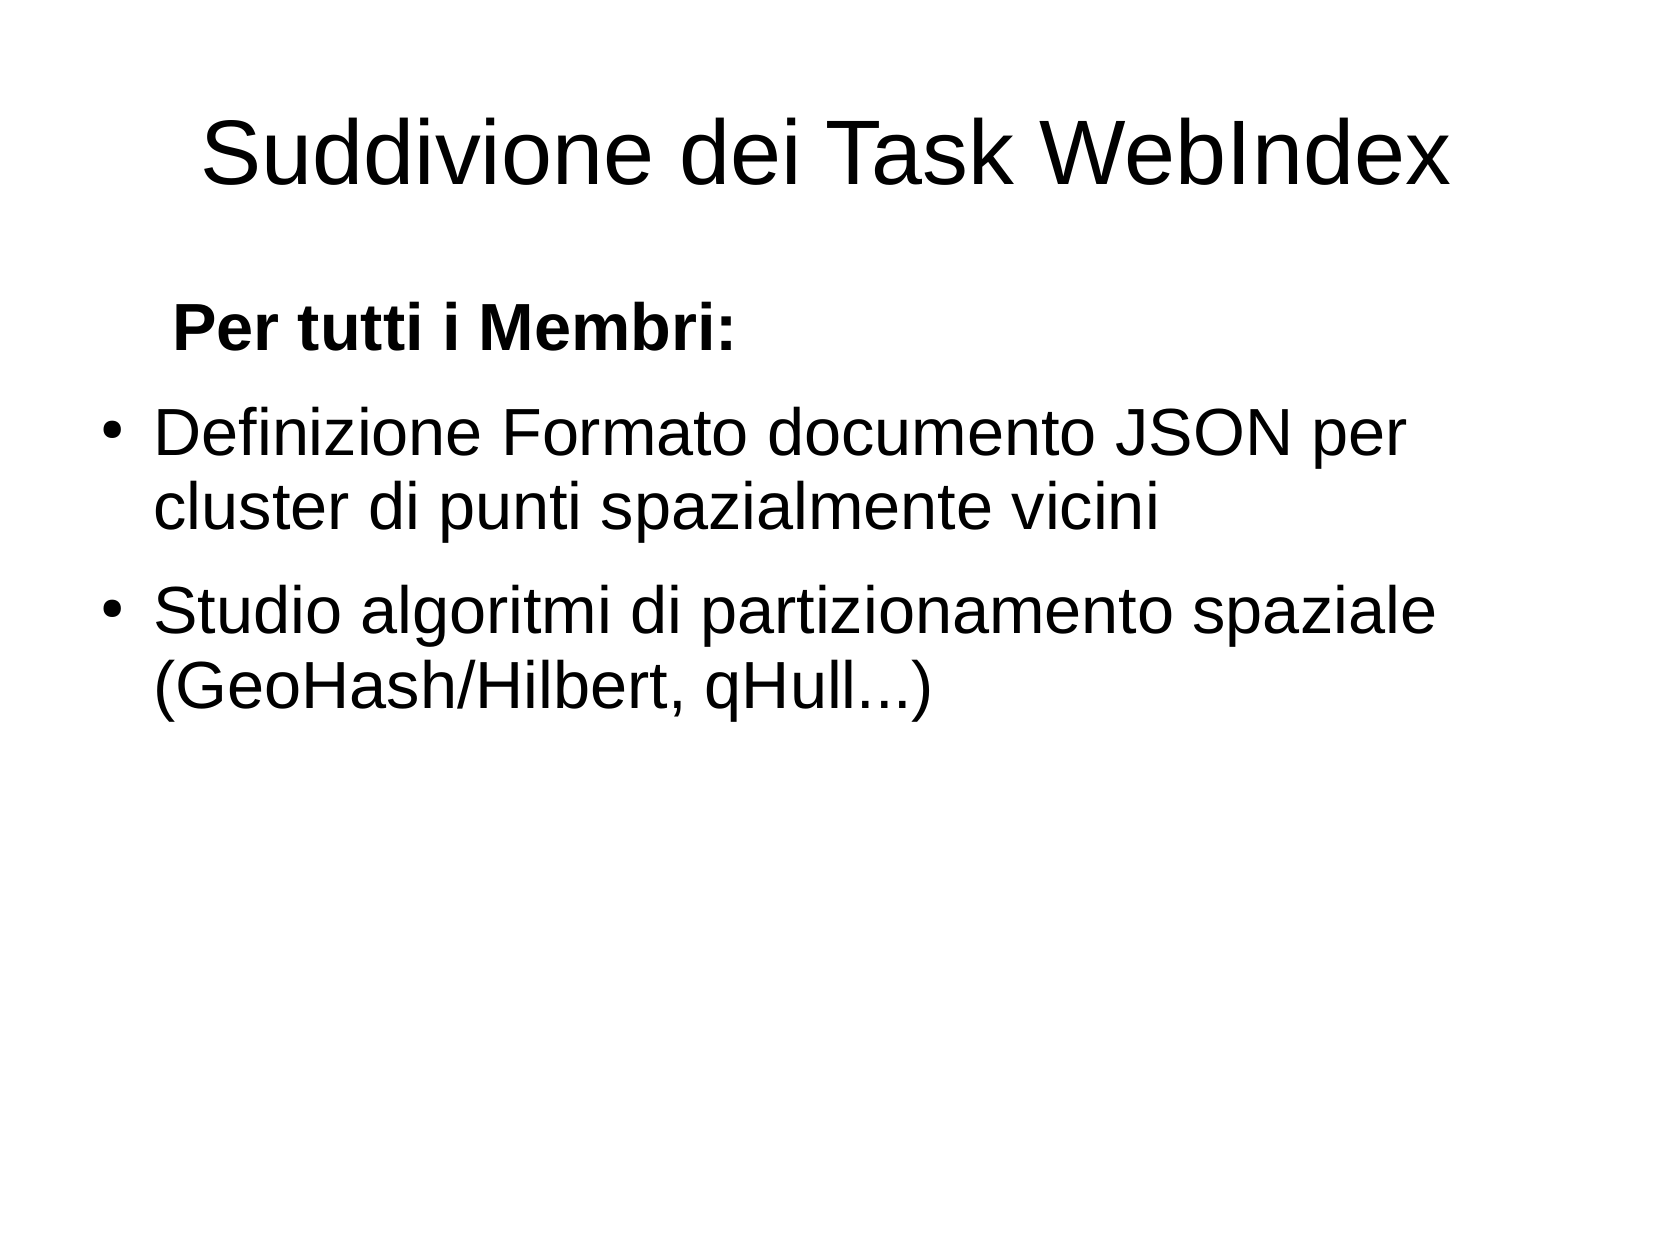

# Suddivione dei Task WebIndex
 Per tutti i Membri:
Definizione Formato documento JSON per cluster di punti spazialmente vicini
Studio algoritmi di partizionamento spaziale (GeoHash/Hilbert, qHull...)